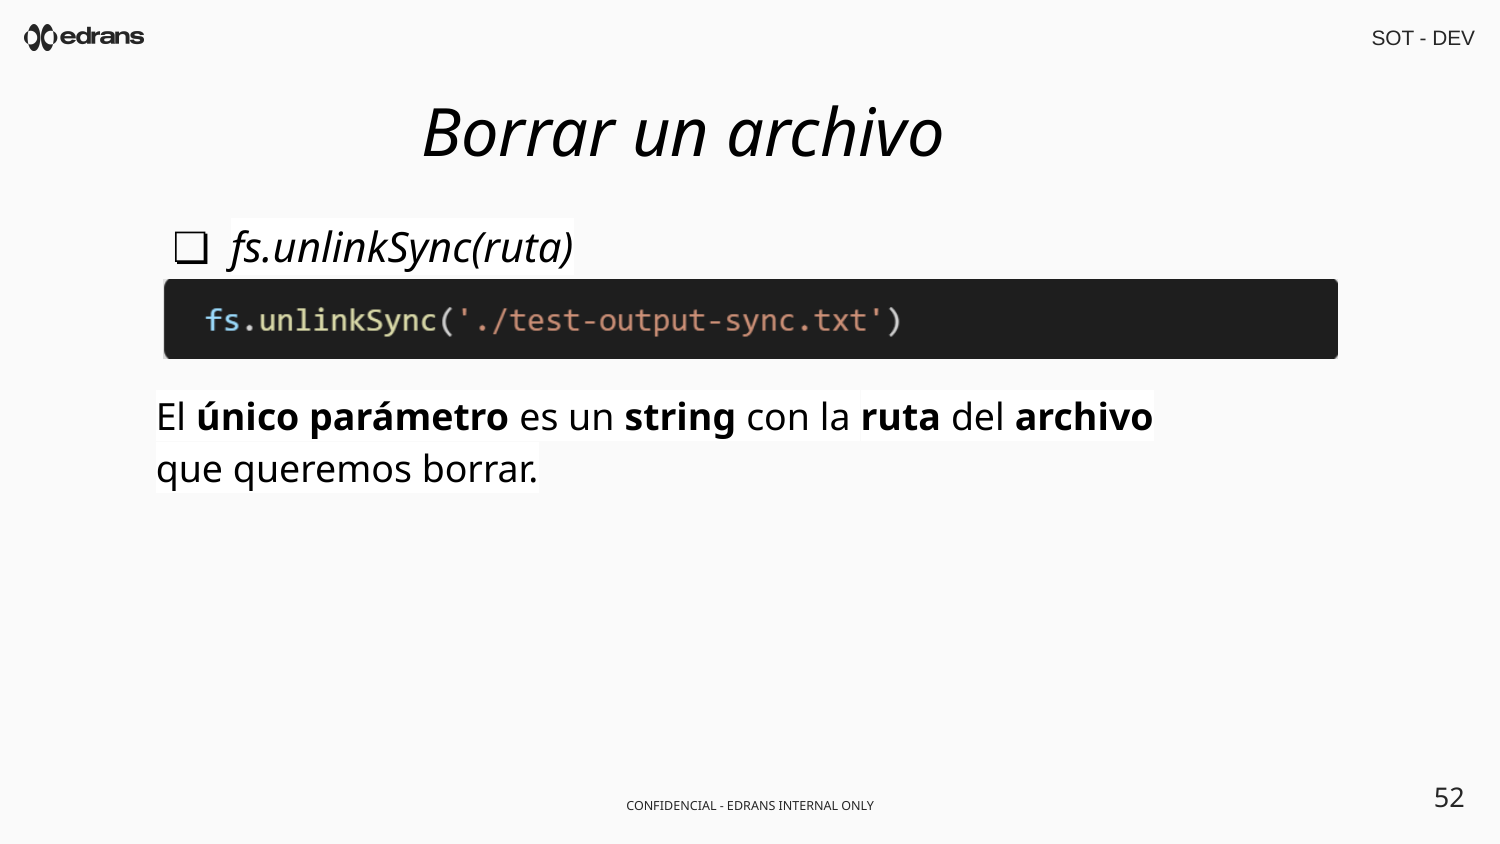

SOT - DEV
Borrar un archivo
fs.unlinkSync(ruta)
El único parámetro es un string con la ruta del archivo que queremos borrar.
CONFIDENCIAL - EDRANS INTERNAL ONLY